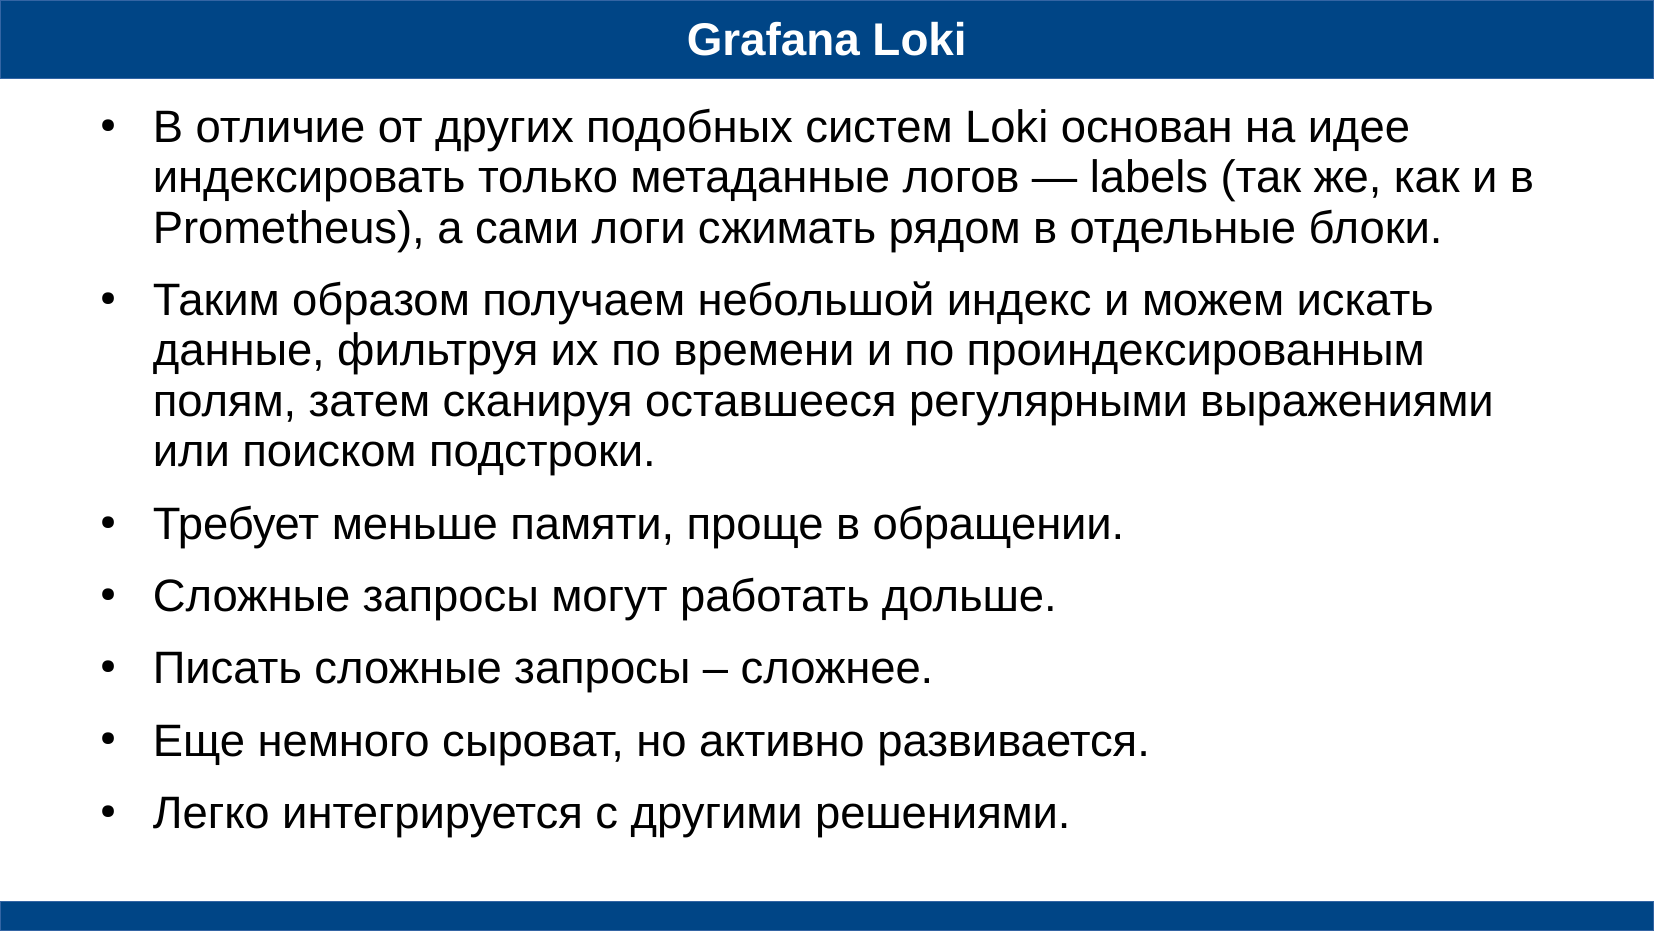

# Grafana Loki
В отличие от других подобных систем Loki основан на идее индексировать только метаданные логов — labels (так же, как и в Prometheus), a сами логи сжимать рядом в отдельные блоки.
Таким образом получаем небольшой индекс и можем искать данные, фильтруя их по времени и по проиндексированным полям, затем сканируя оставшееся регулярными выражениями или поиском подстроки.
Требует меньше памяти, проще в обращении.
Сложные запросы могут работать дольше.
Писать сложные запросы – сложнее.
Еще немного сыроват, но активно развивается.
Легко интегрируется с другими решениями.